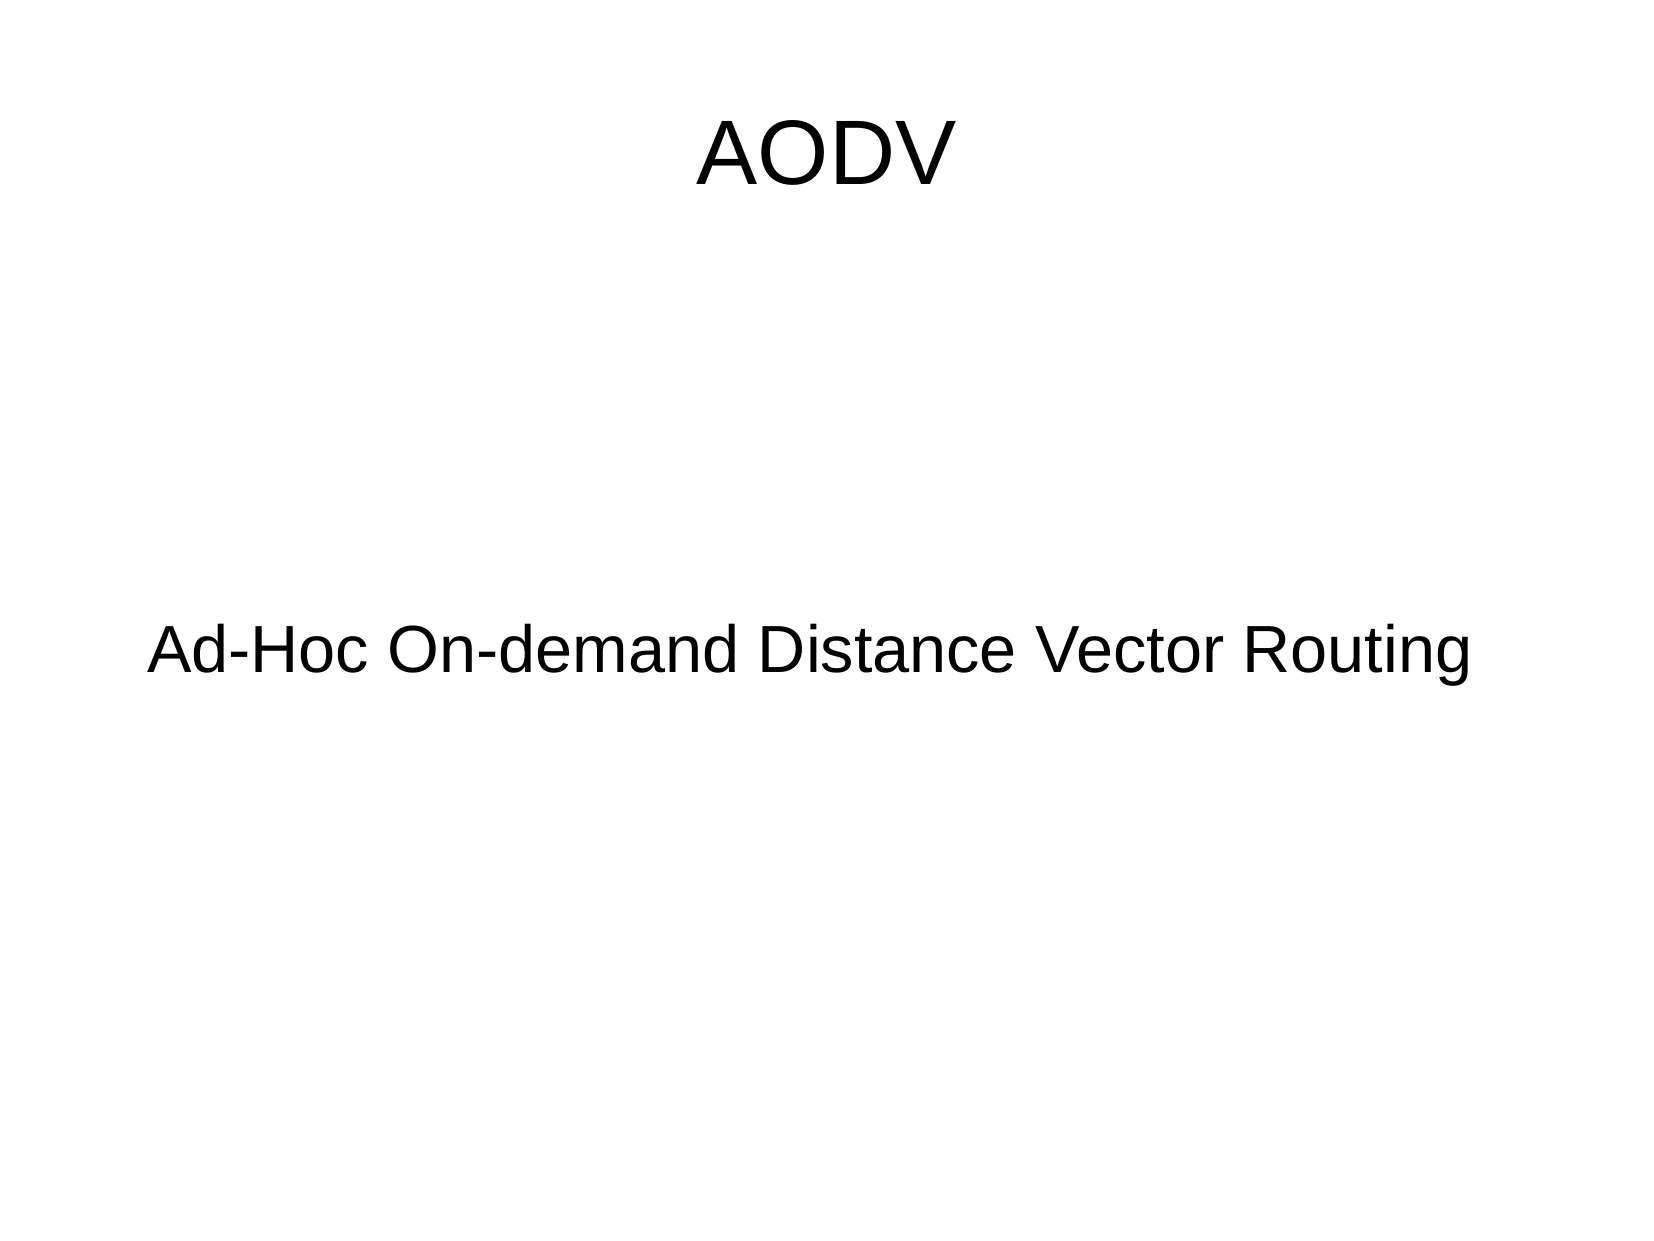

# AODV
Ad-Hoc On-demand Distance Vector Routing